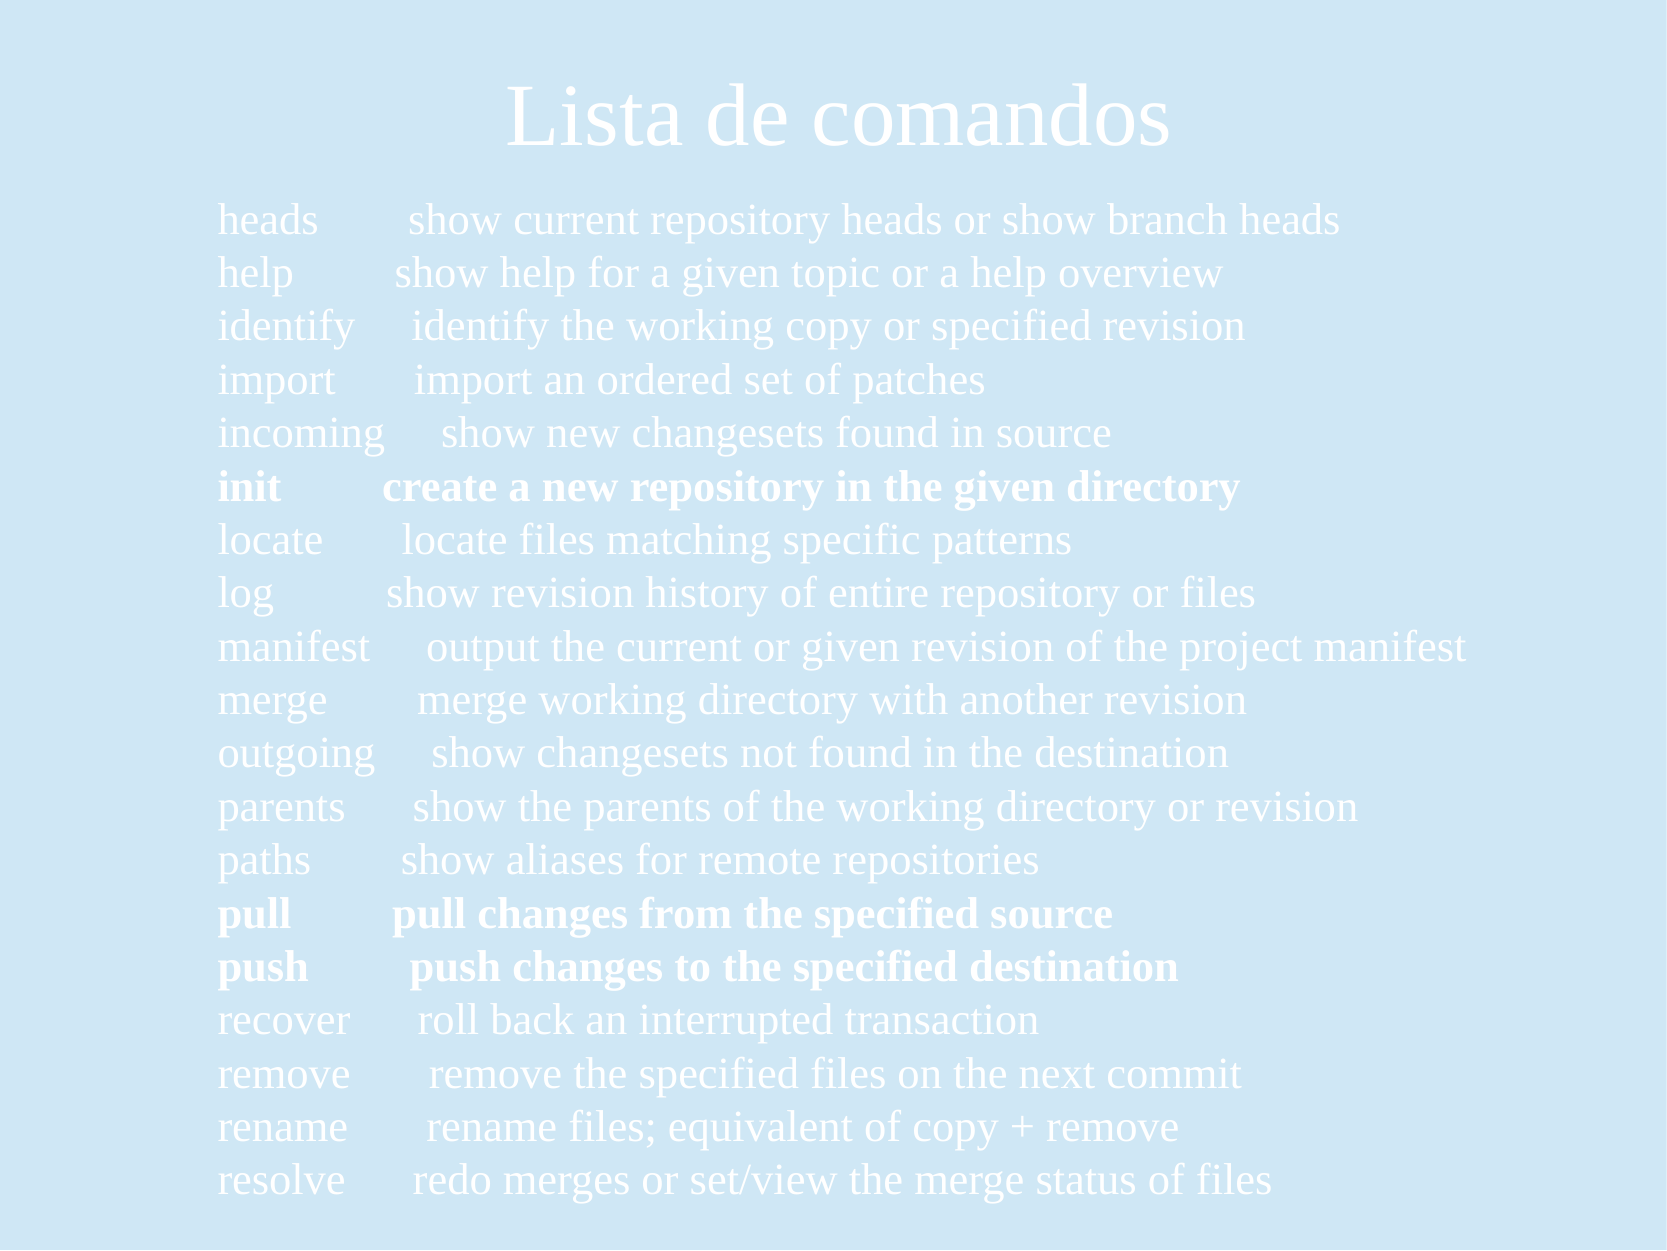

# Lista de comandos
 heads        show current repository heads or show branch heads
 help         show help for a given topic or a help overview
 identify     identify the working copy or specified revision
 import       import an ordered set of patches
 incoming     show new changesets found in source
 init         create a new repository in the given directory
 locate       locate files matching specific patterns
 log          show revision history of entire repository or files
 manifest     output the current or given revision of the project manifest
 merge        merge working directory with another revision
 outgoing     show changesets not found in the destination
 parents      show the parents of the working directory or revision
 paths        show aliases for remote repositories
 pull         pull changes from the specified source
 push         push changes to the specified destination
 recover      roll back an interrupted transaction
 remove       remove the specified files on the next commit
 rename       rename files; equivalent of copy + remove
 resolve      redo merges or set/view the merge status of files